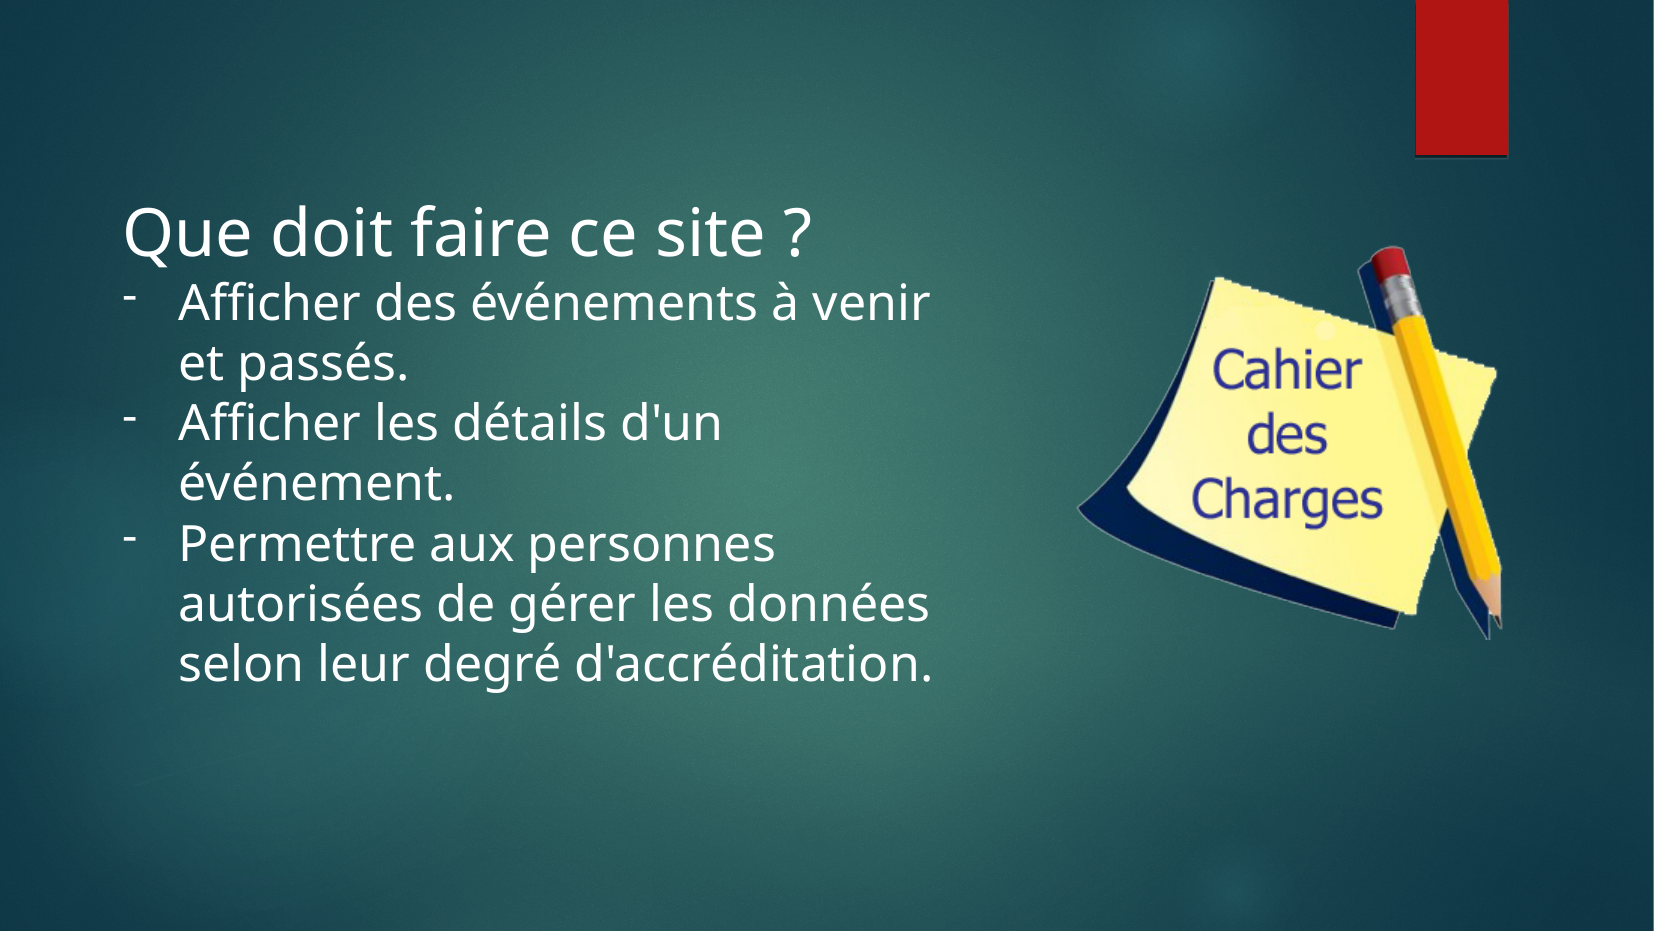

Que doit faire ce site ?​
Afficher des événements à venir et passés.
Afficher les détails d'un événement.
Permettre aux personnes autorisées de gérer les données selon leur degré d'accréditation.